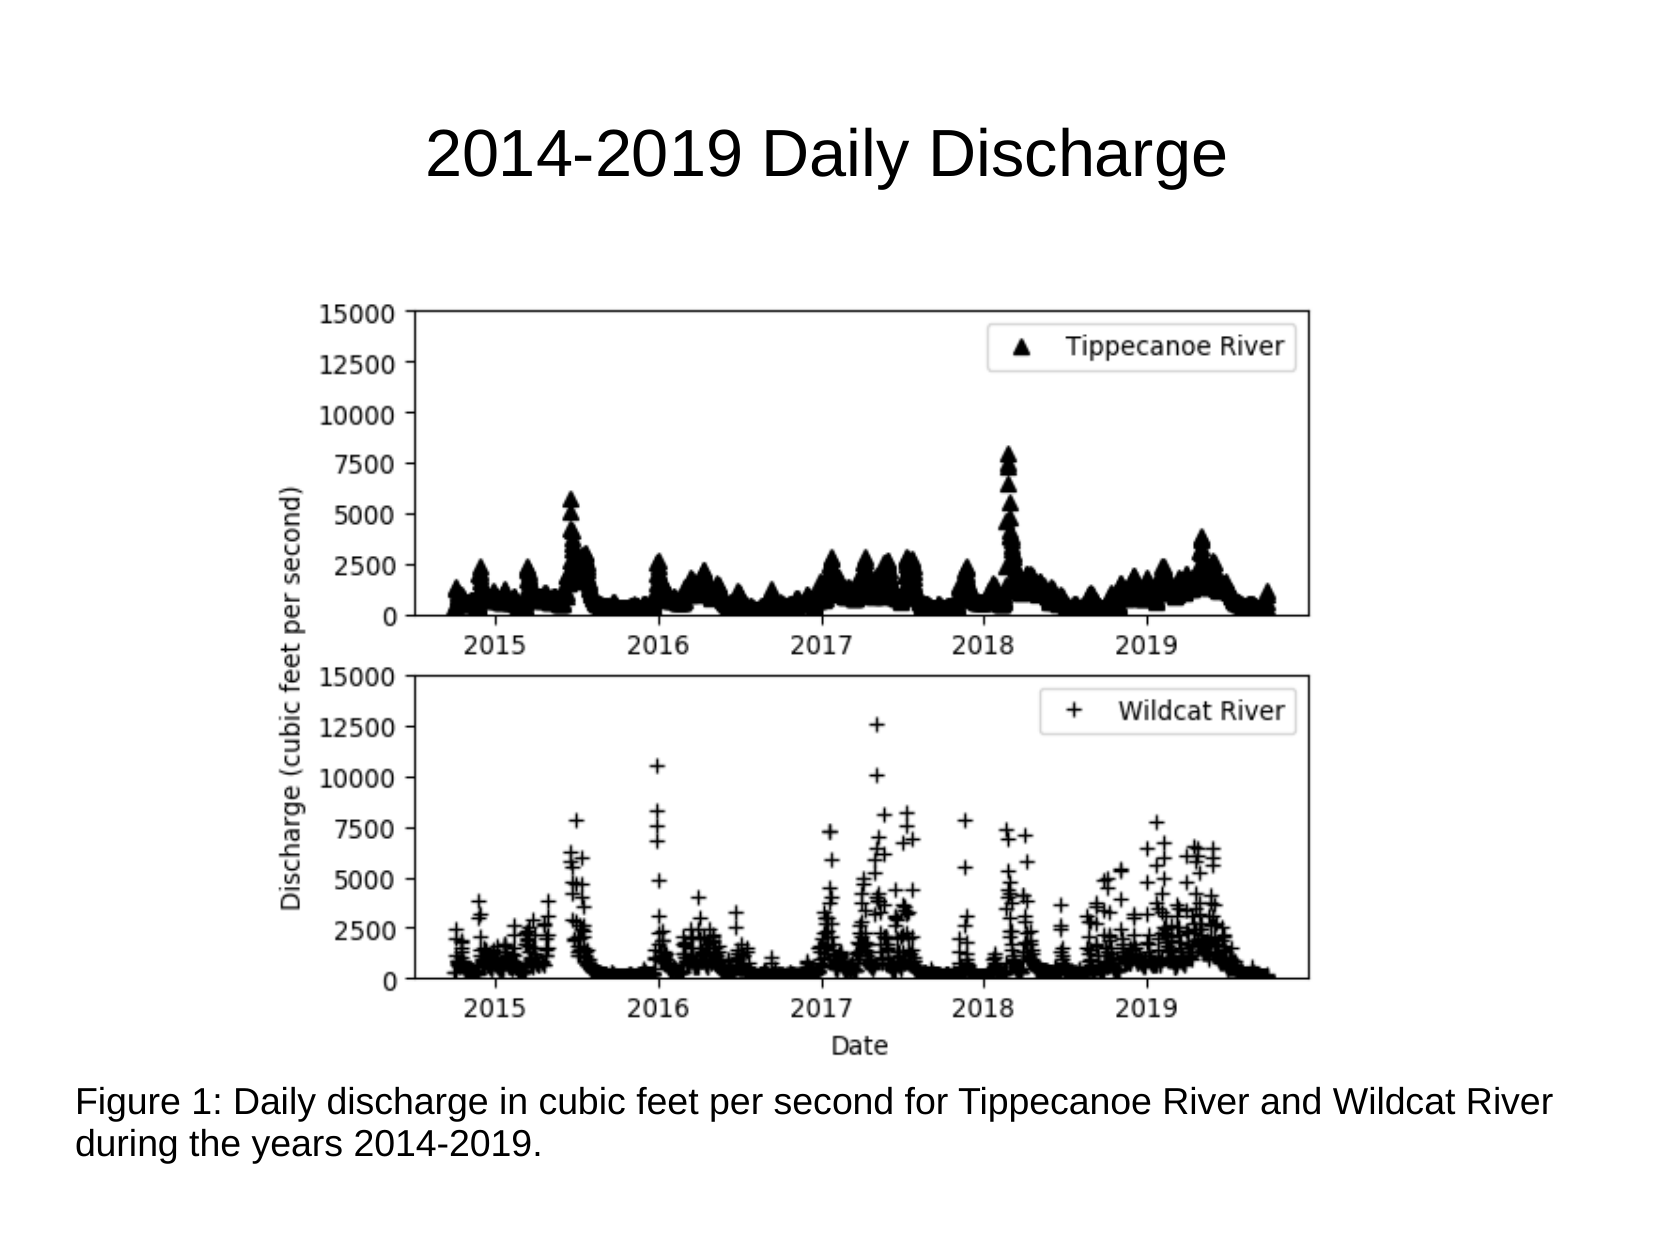

# 2014-2019 Daily Discharge
Figure 1: Daily discharge in cubic feet per second for Tippecanoe River and Wildcat River during the years 2014-2019.